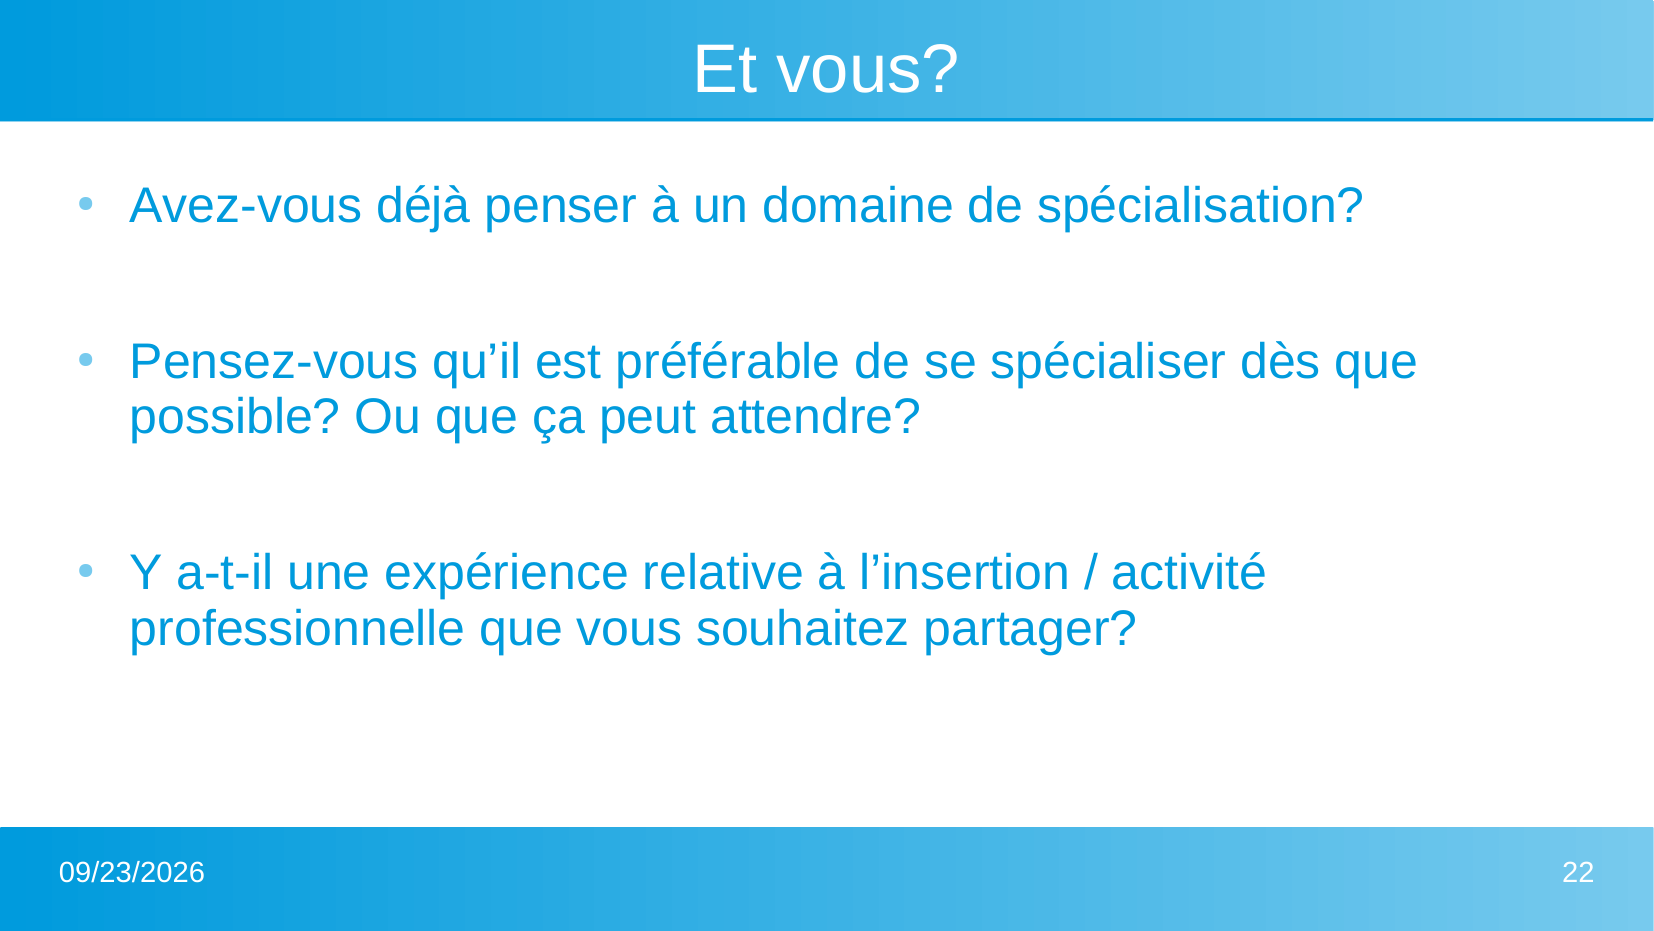

# Et vous?
Avez-vous déjà penser à un domaine de spécialisation?
Pensez-vous qu’il est préférable de se spécialiser dès que possible? Ou que ça peut attendre?
Y a-t-il une expérience relative à l’insertion / activité professionnelle que vous souhaitez partager?
22